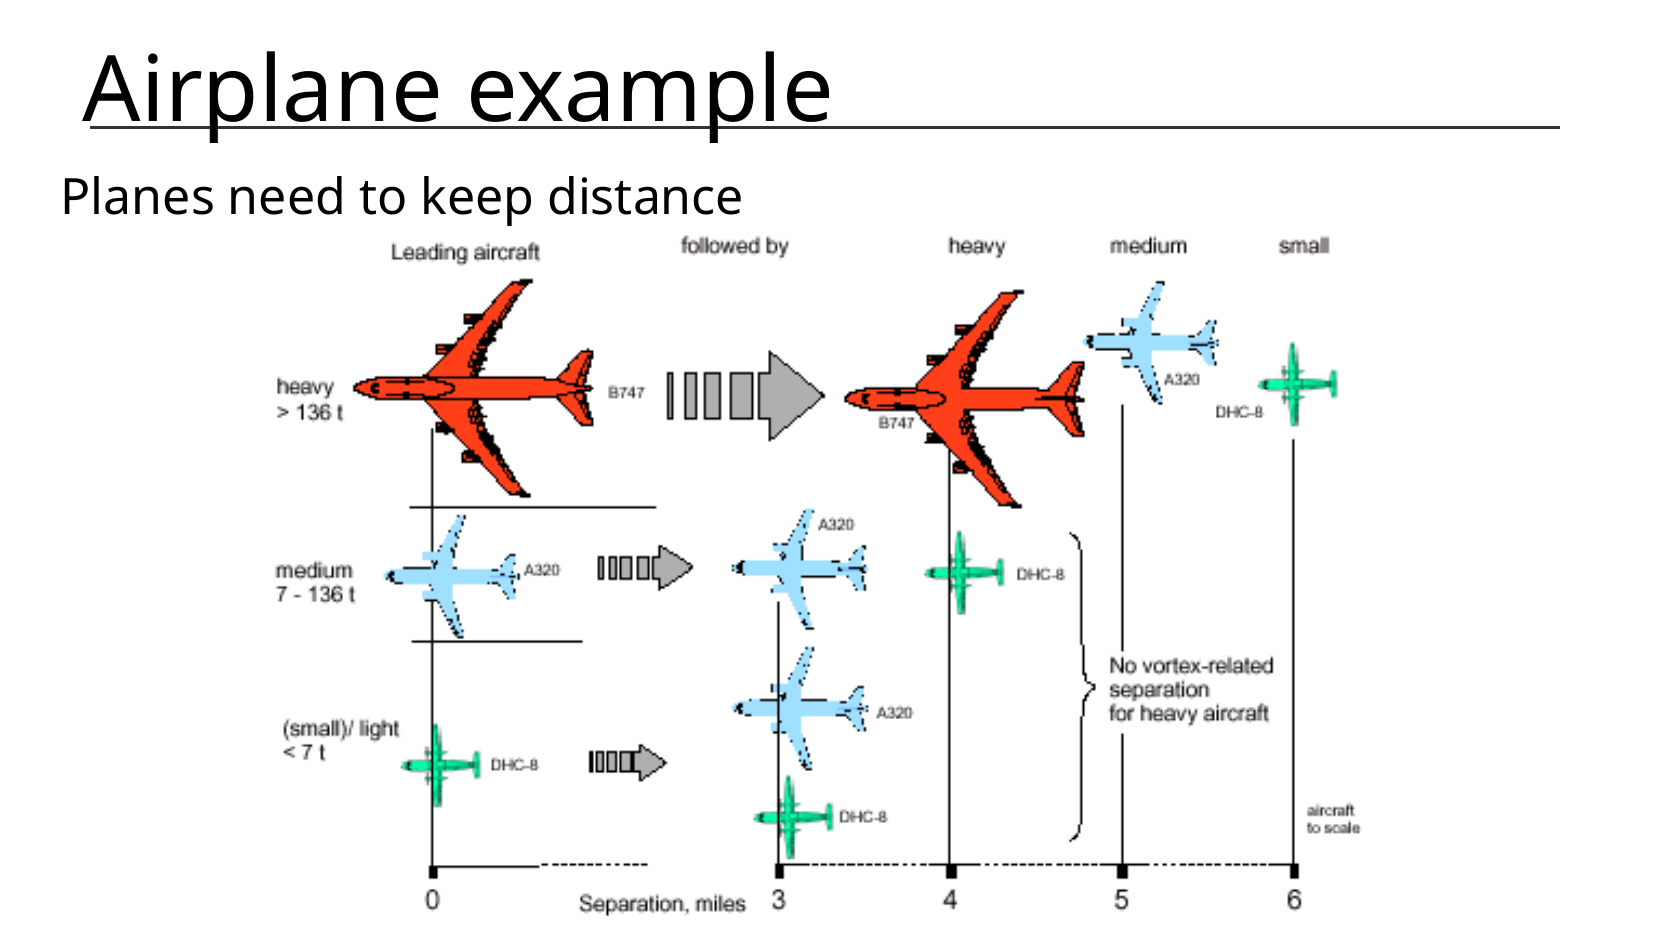

# Airplane example
Planes need to keep distance